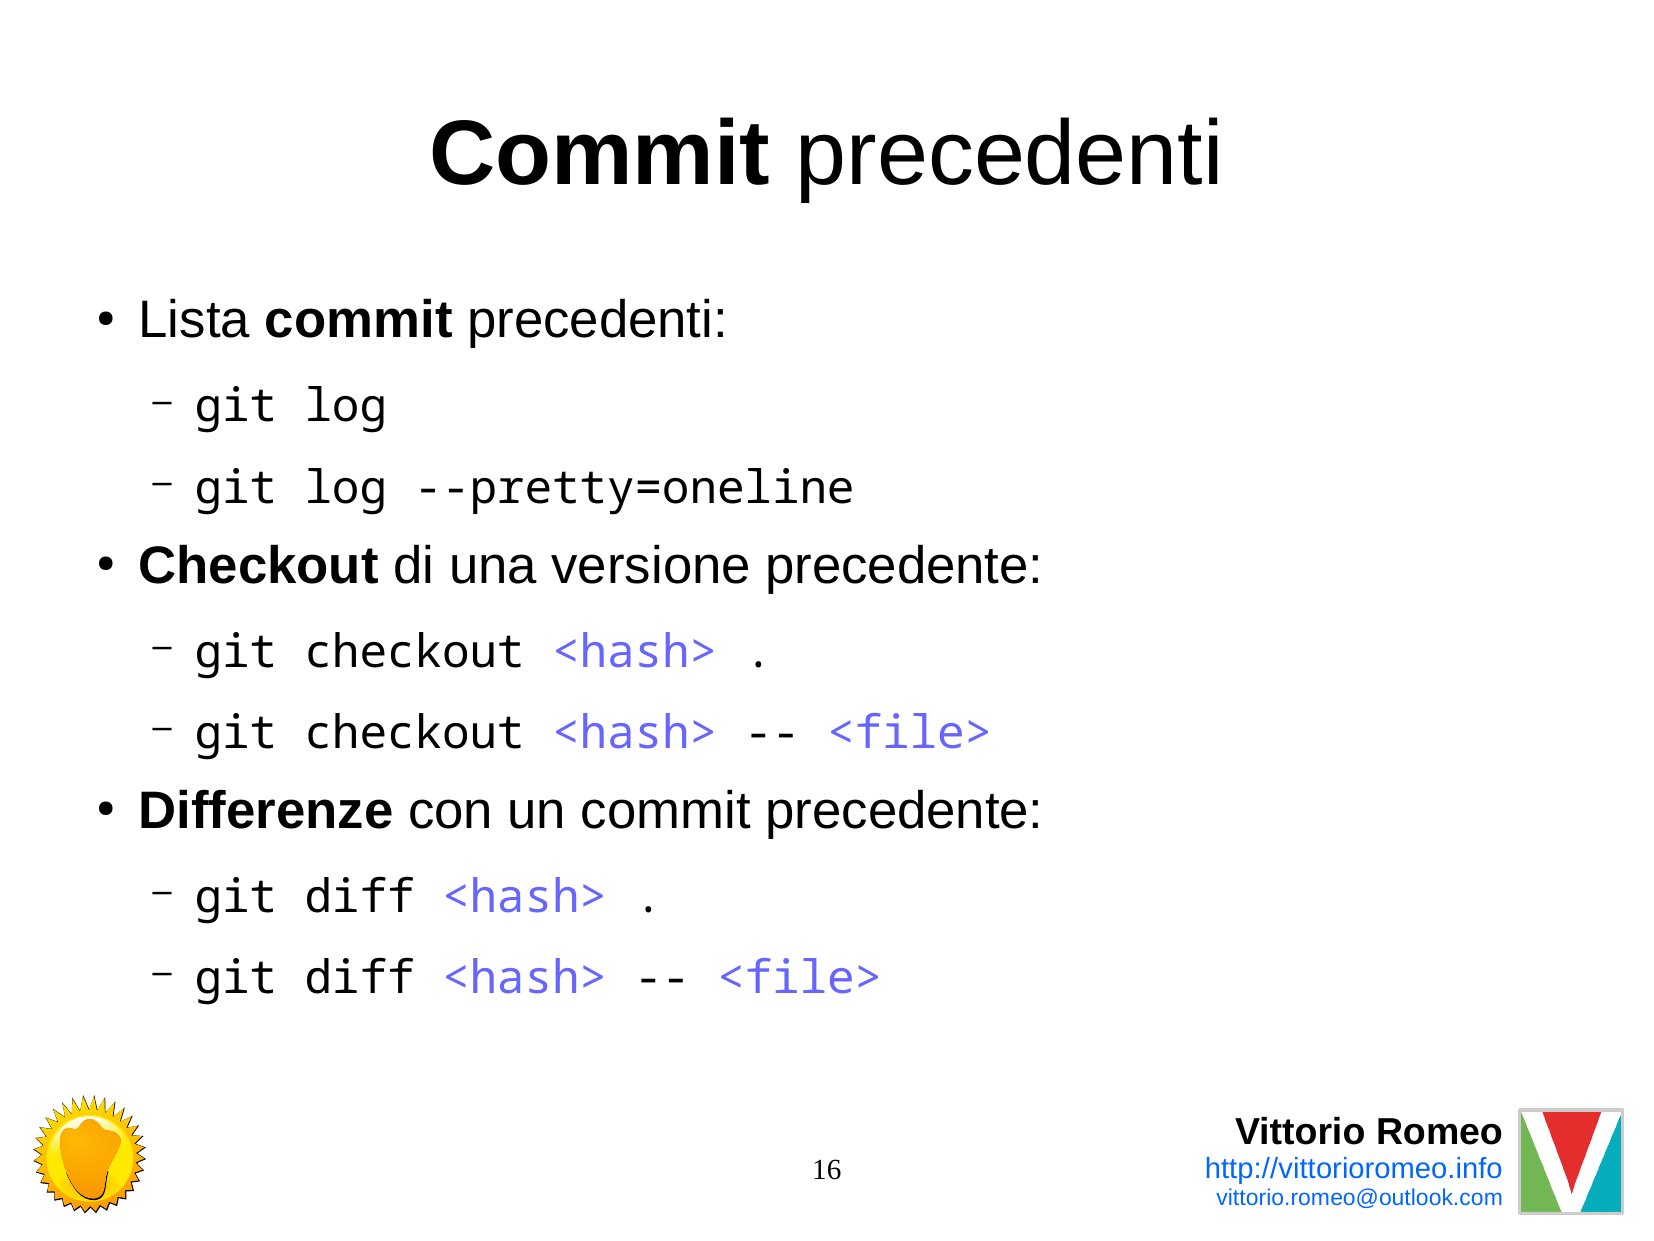

# Commit precedenti
Lista commit precedenti:
git log
git log --pretty=oneline
Checkout di una versione precedente:
git checkout <hash> .
git checkout <hash> -- <file>
Differenze con un commit precedente:
git diff <hash> .
git diff <hash> -- <file>